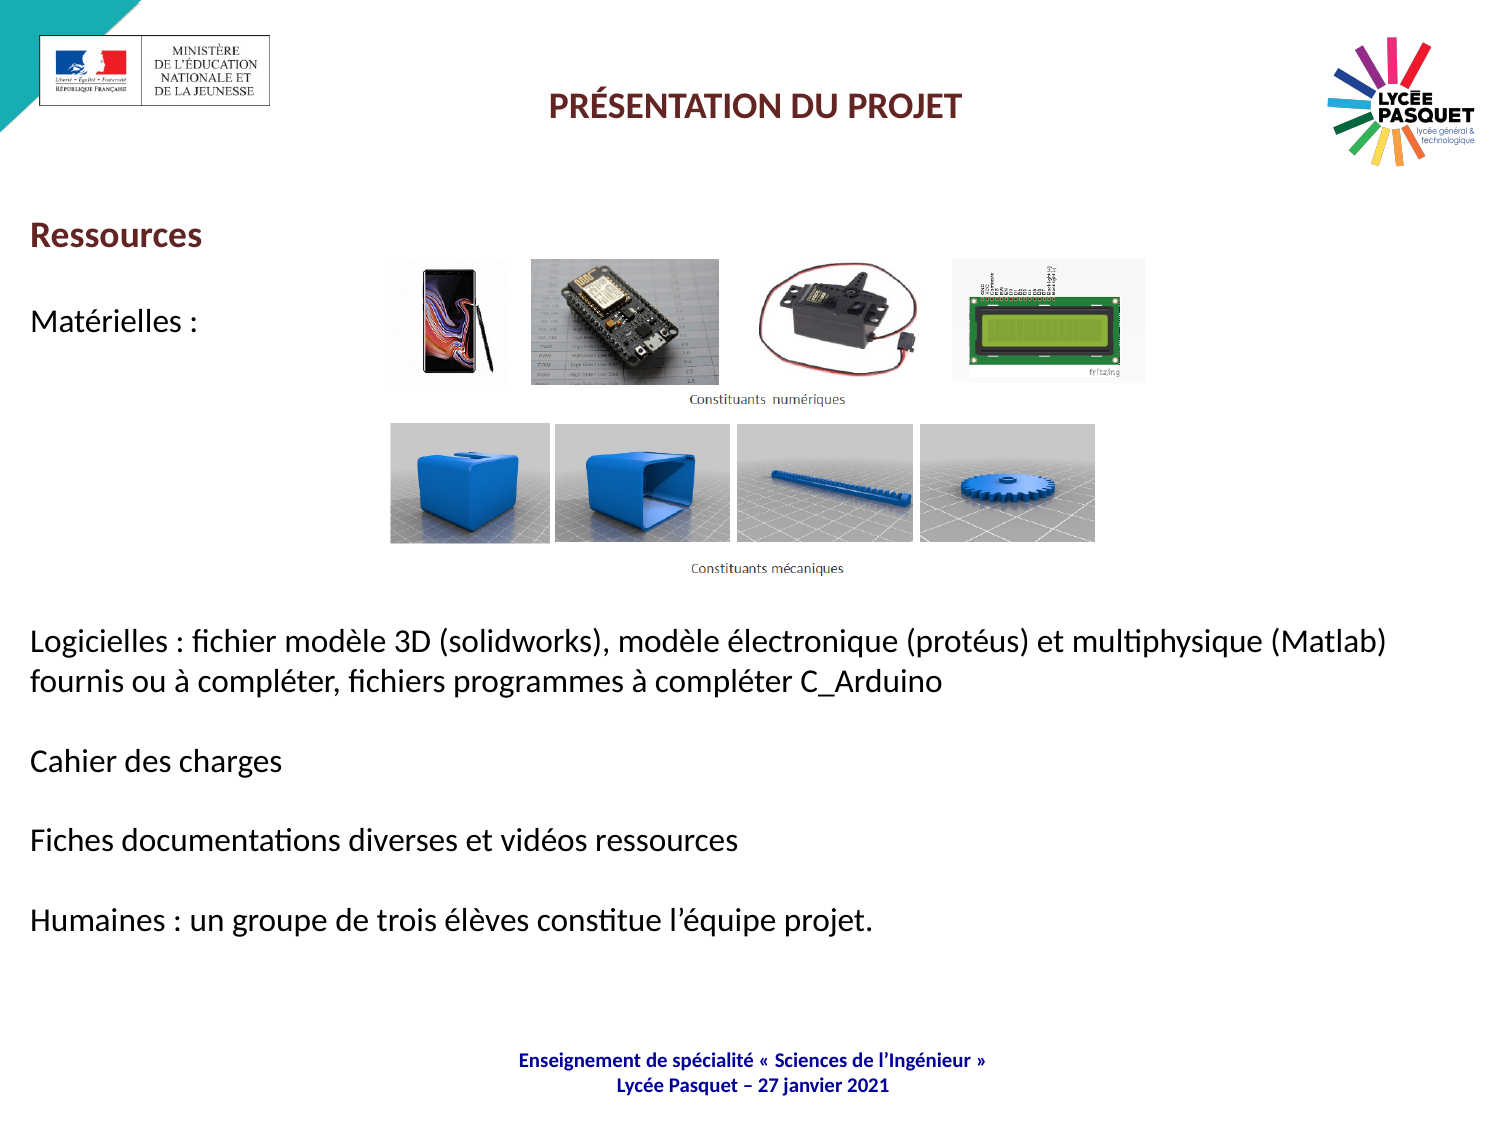

PRÉSENTATION DU PROJET
Ressources
Matérielles :
Logicielles : fichier modèle 3D (solidworks), modèle électronique (protéus) et multiphysique (Matlab) fournis ou à compléter, fichiers programmes à compléter C_Arduino
Cahier des charges
Fiches documentations diverses et vidéos ressources
Humaines : un groupe de trois élèves constitue l’équipe projet.